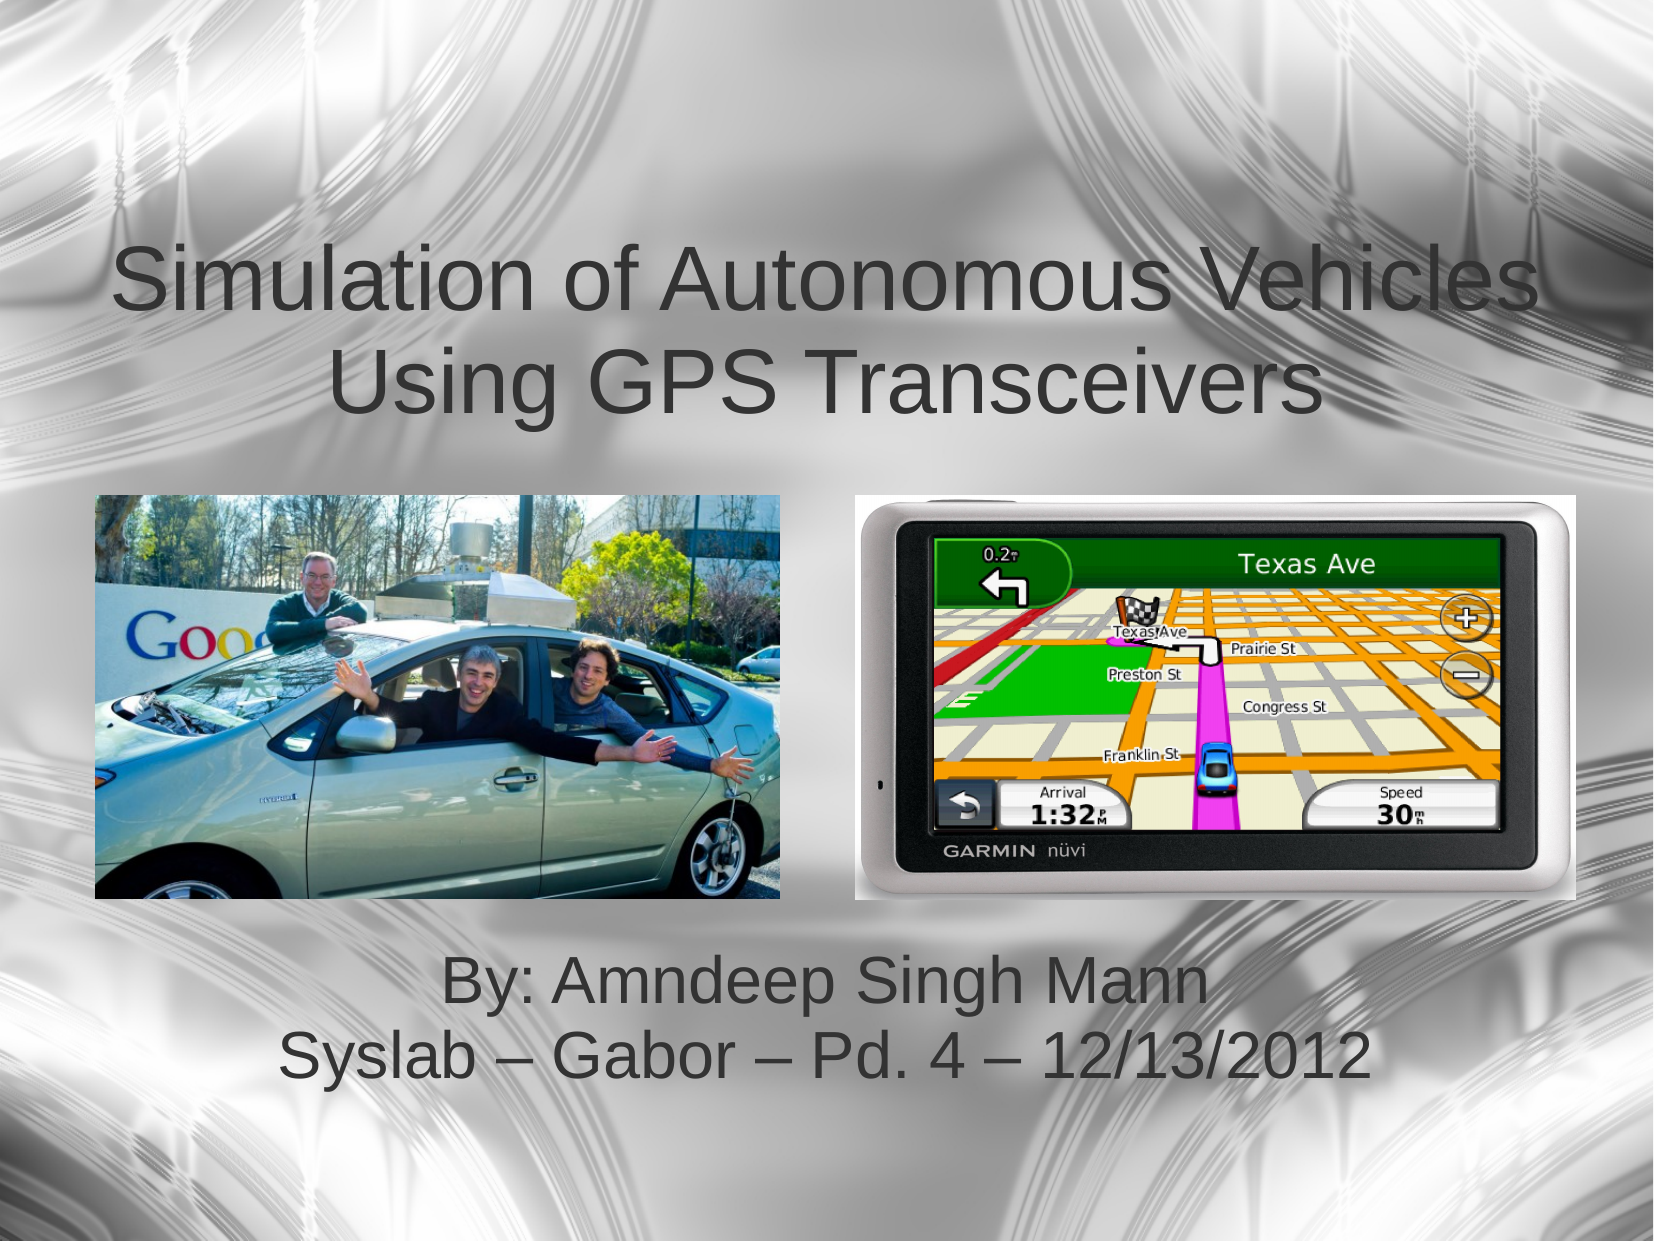

# Simulation of Autonomous Vehicles Using GPS Transceivers
By: Amndeep Singh Mann
Syslab – Gabor – Pd. 4 – 12/13/2012